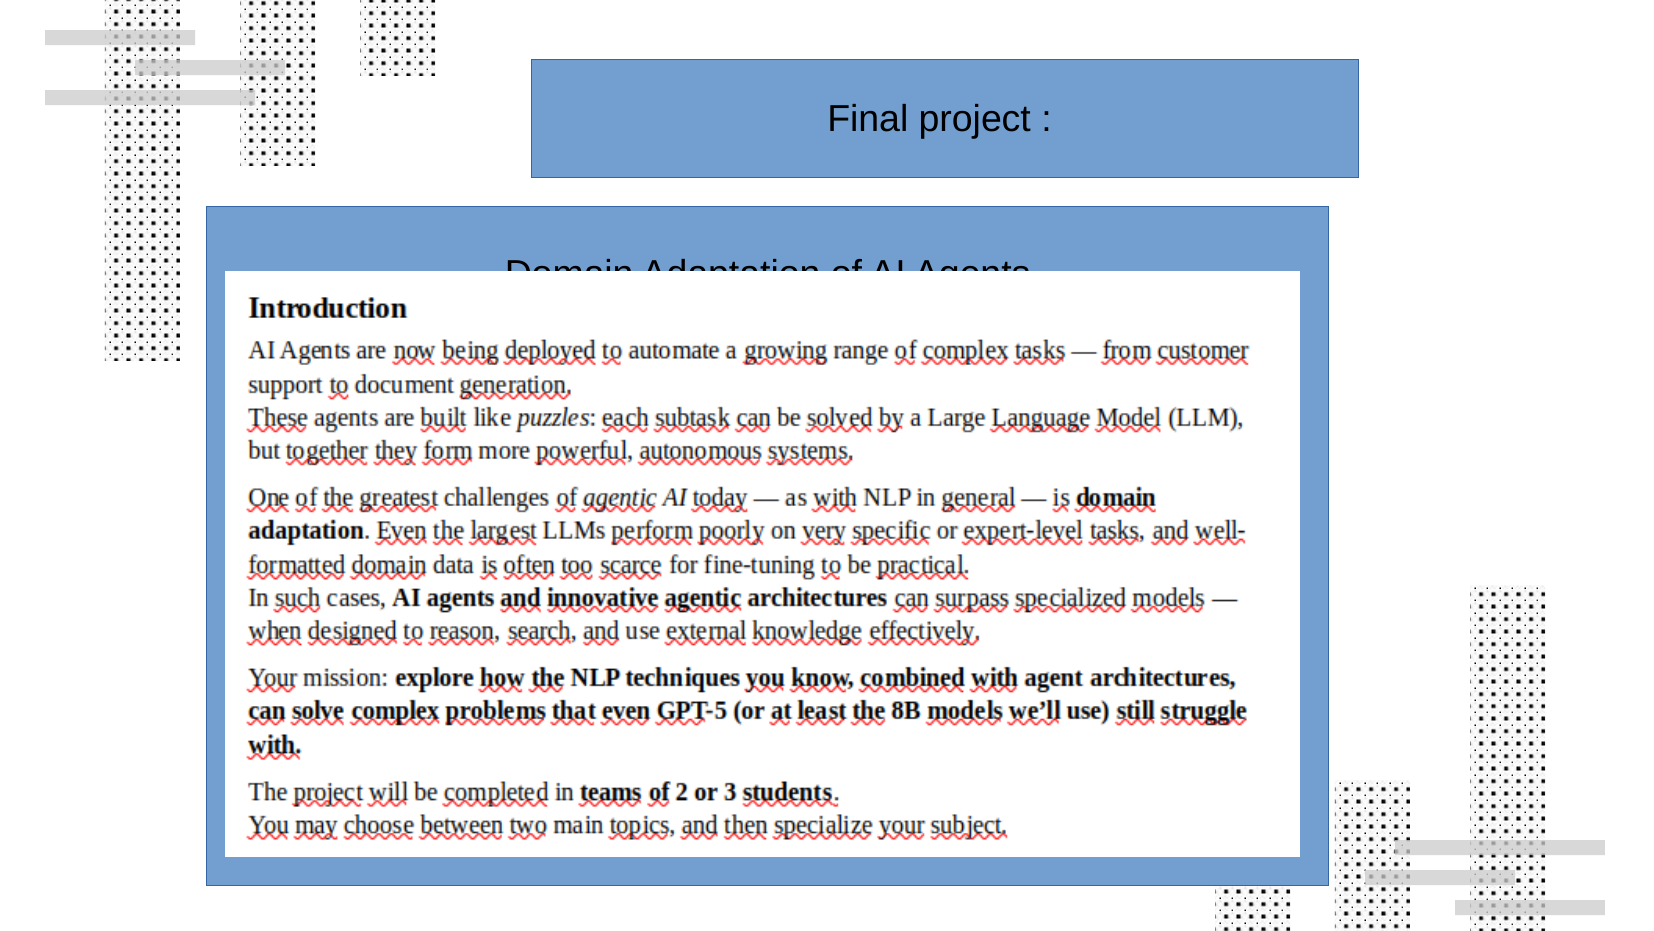

Final project :
Domain Adaptation of AI Agents